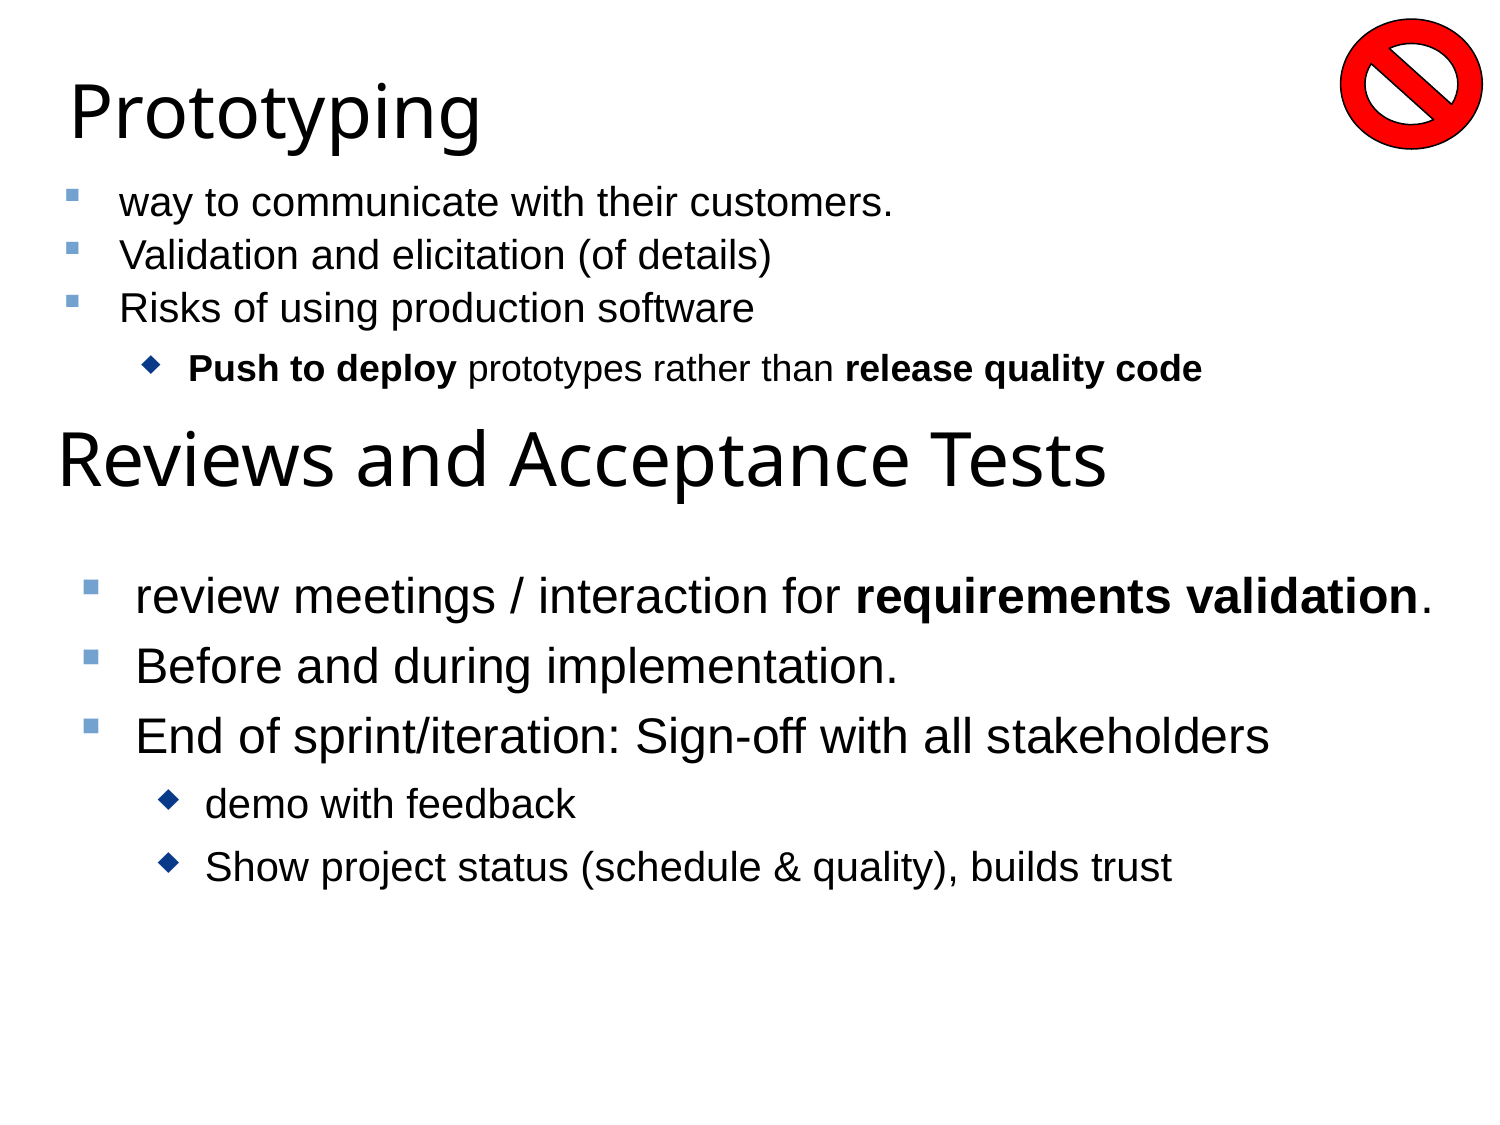

# Prototyping
way to communicate with their customers.
Validation and elicitation (of details)
Risks of using production software
Push to deploy prototypes rather than release quality code
Reviews and Acceptance Tests
review meetings / interaction for requirements validation.
Before and during implementation.
End of sprint/iteration: Sign-off with all stakeholders
demo with feedback
Show project status (schedule & quality), builds trust